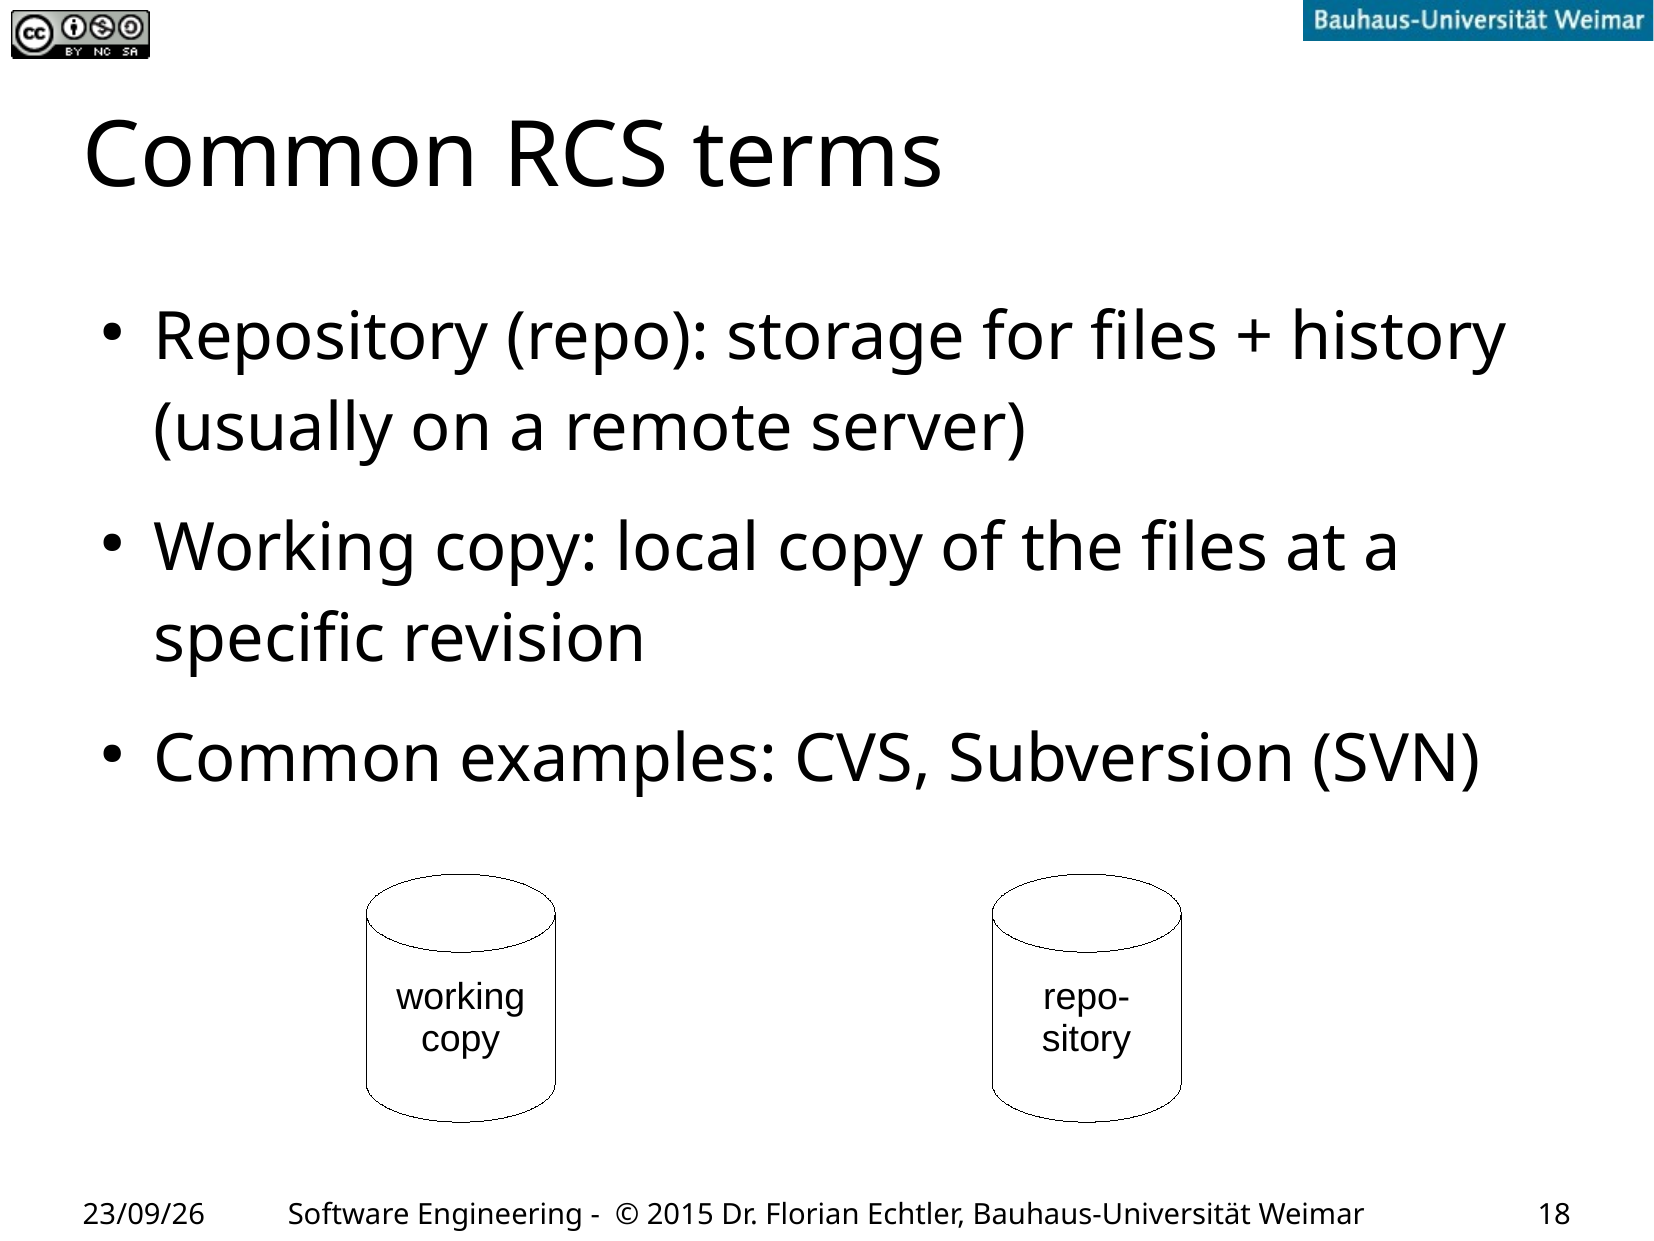

# Common RCS terms
Repository (repo): storage for files + history (usually on a remote server)
Working copy: local copy of the files at a specific revision
Common examples: CVS, Subversion (SVN)
working
copy
repo-
sitory
Software Engineering - © 2015 Dr. Florian Echtler, Bauhaus-Universität Weimar
18